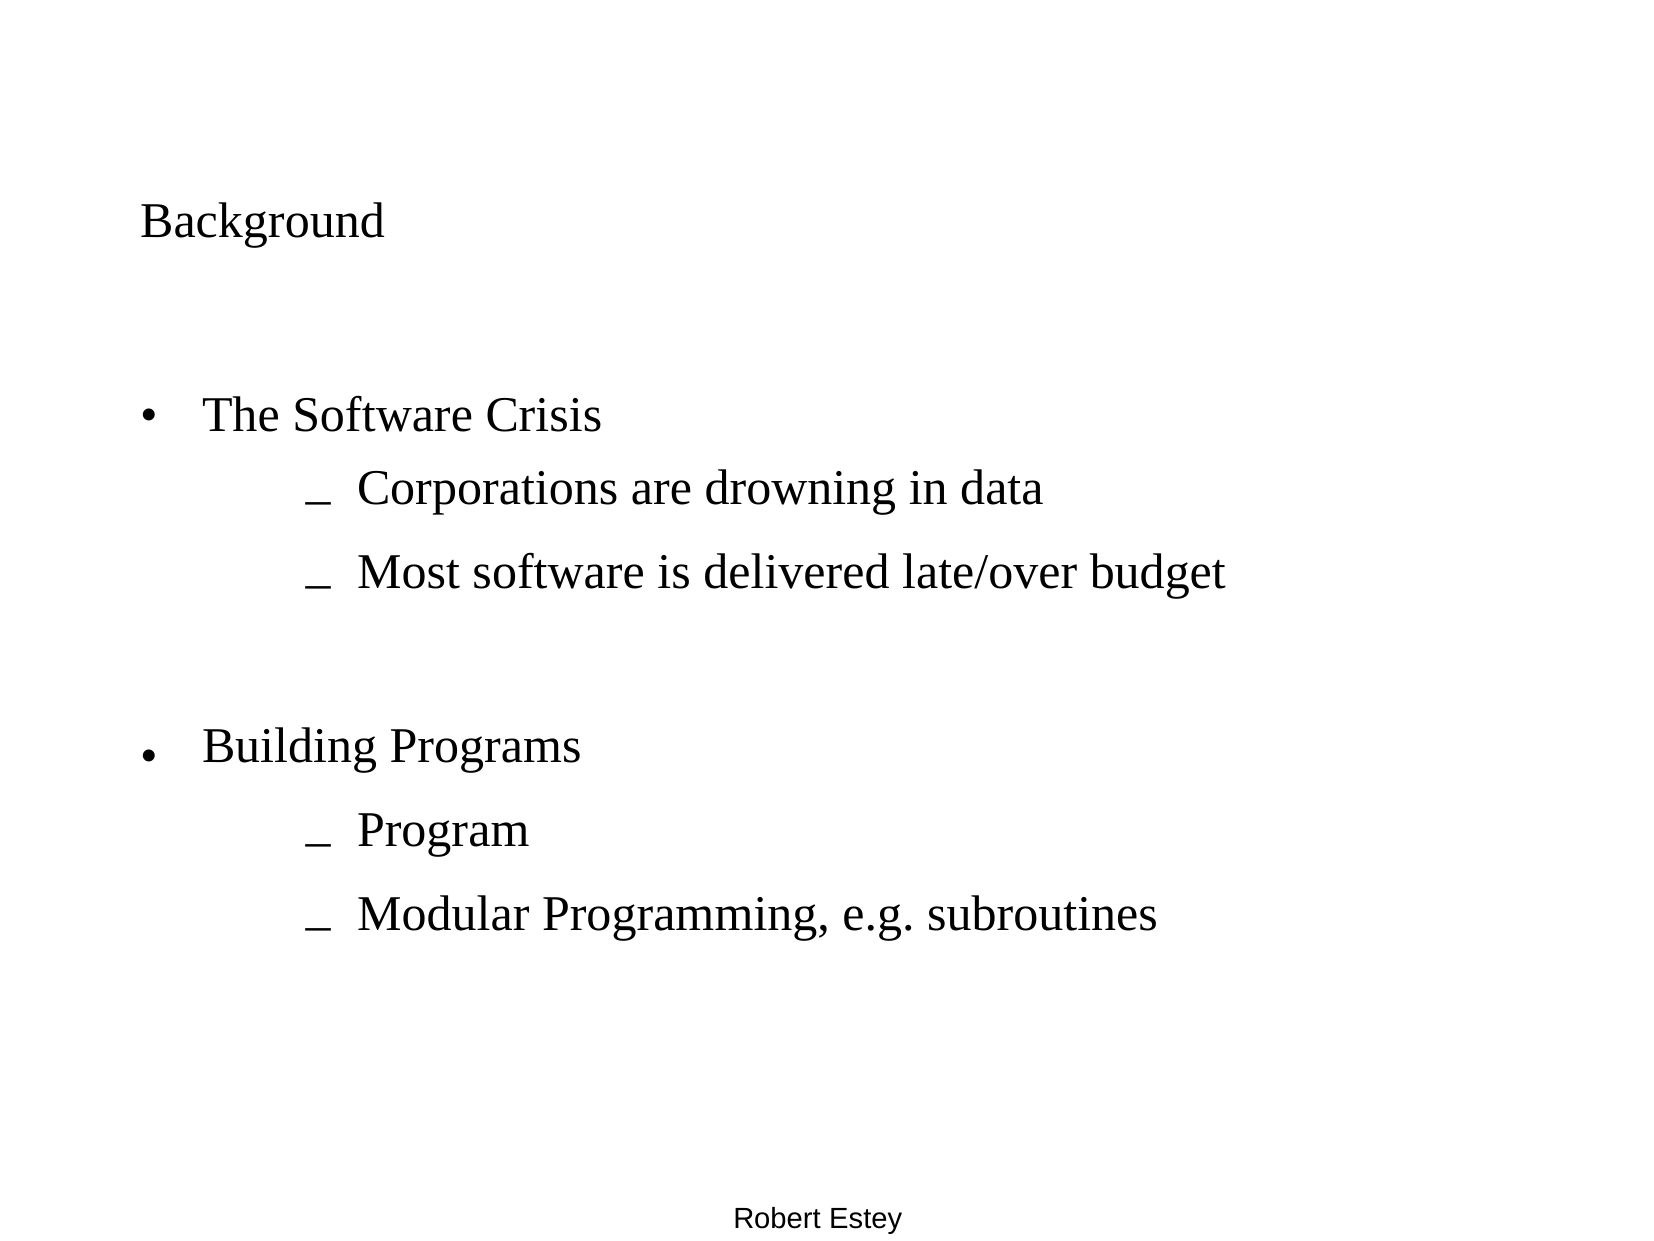

Background
•
The Software Crisis
Corporations are drowning in data
–
Most software is delivered late/over budget
–
Building Programs
•
Program
–
Modular Programming, e.g. subroutines
–
Robert Estey
07 April 1999